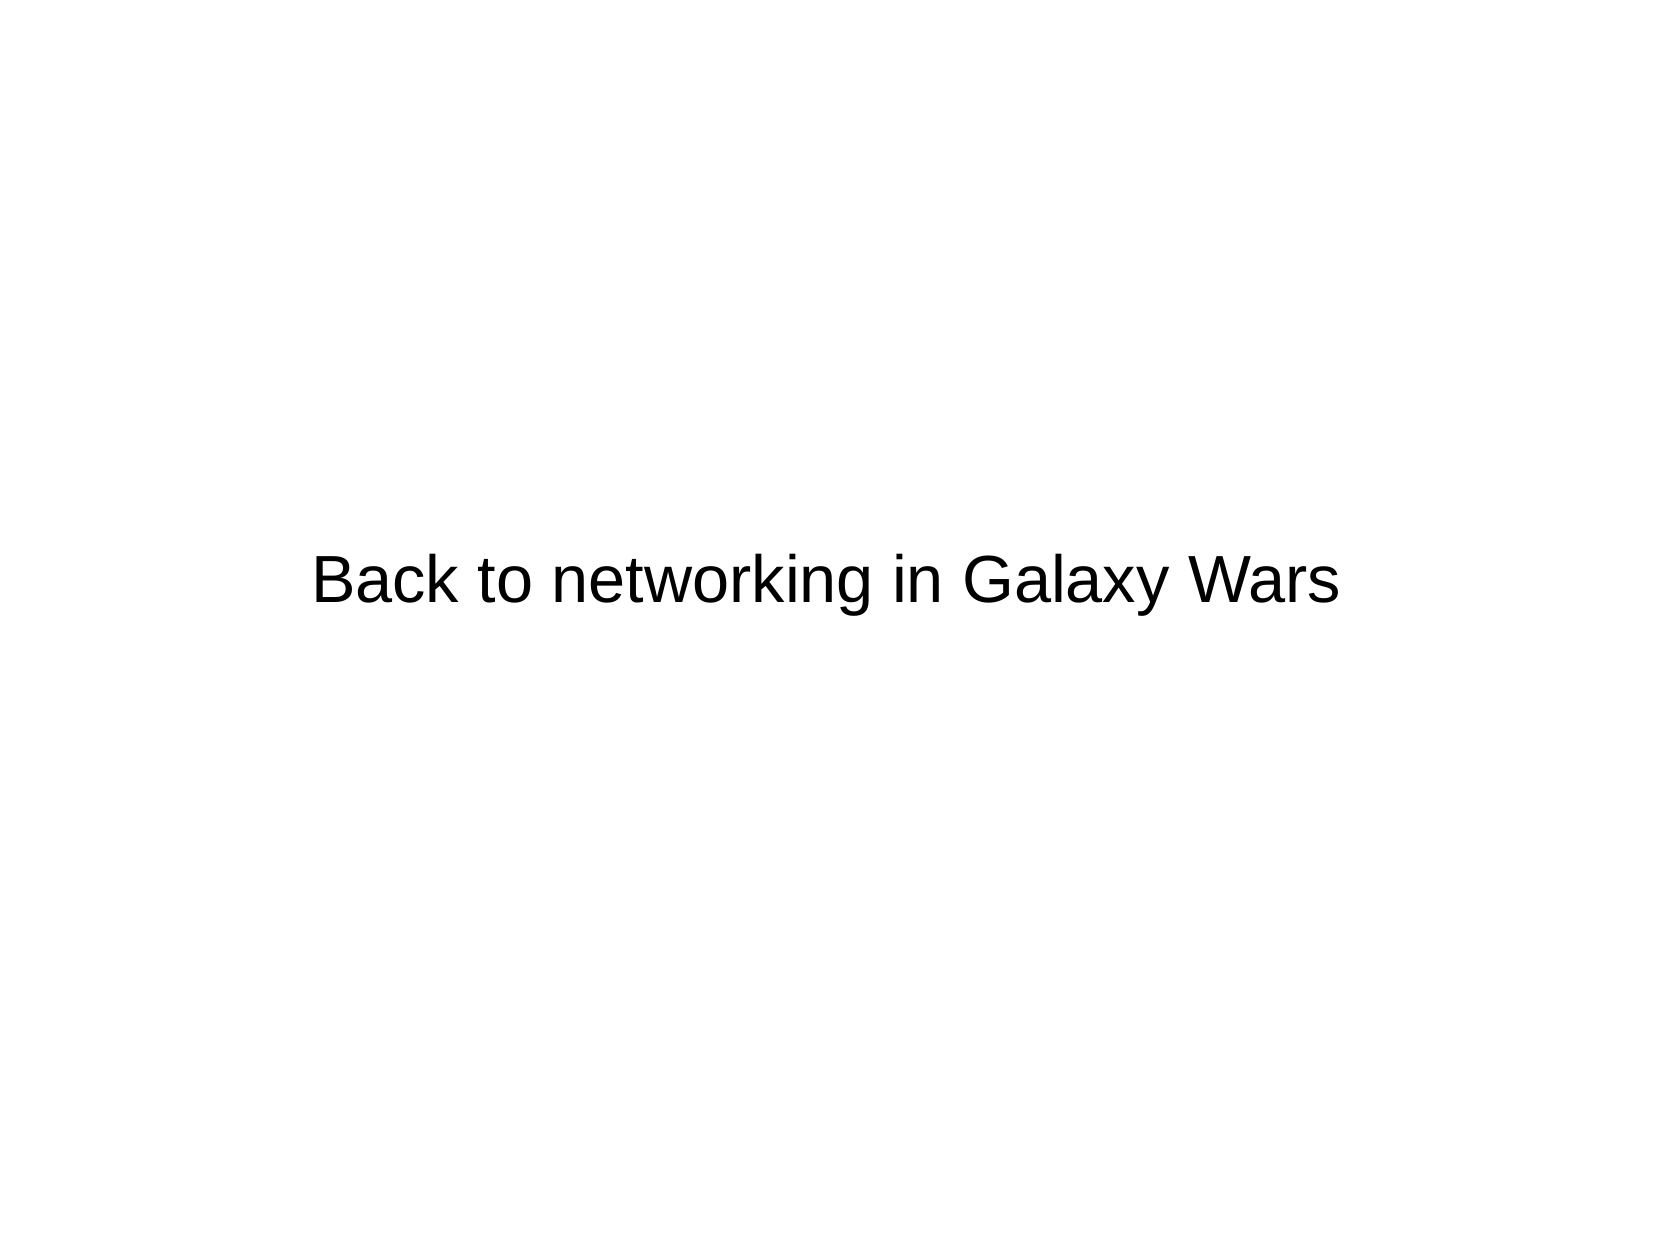

# Back to networking in Galaxy Wars